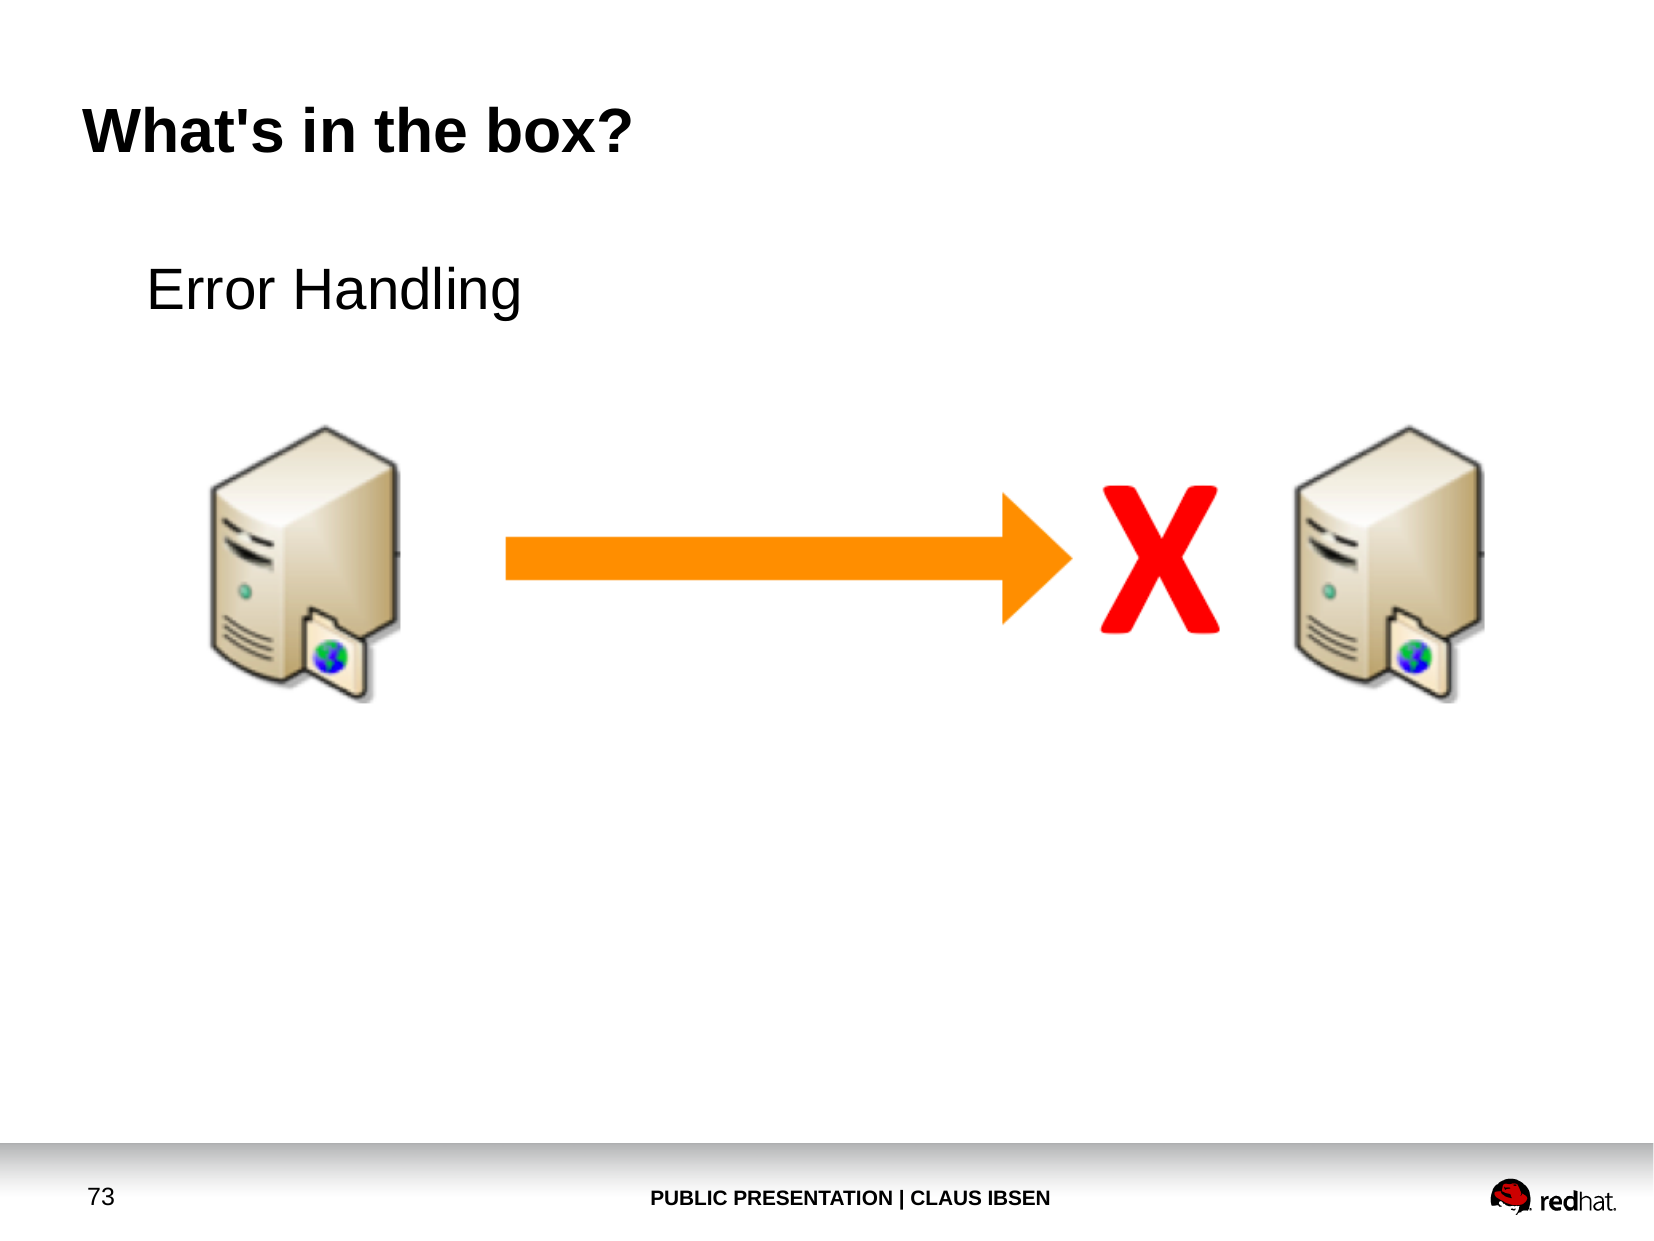

# What's in the box?
Error Handling